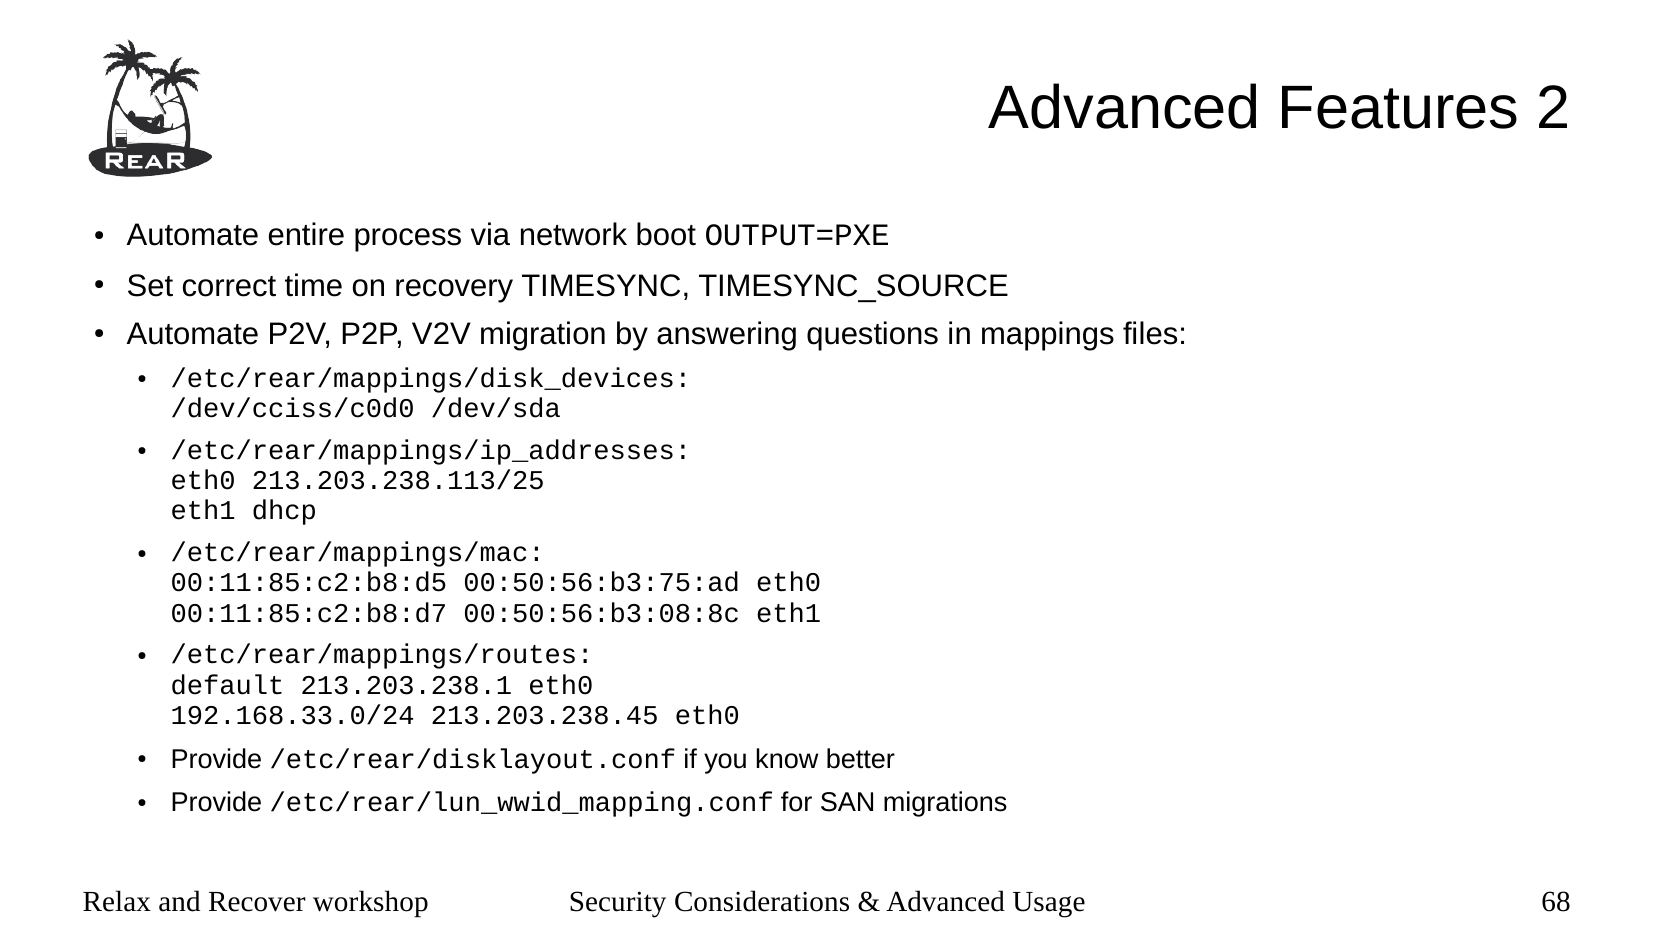

# Advanced Features 2
Automate entire process via network boot OUTPUT=PXE
Set correct time on recovery TIMESYNC, TIMESYNC_SOURCE
Automate P2V, P2P, V2V migration by answering questions in mappings files:
/etc/rear/mappings/disk_devices:
/dev/cciss/c0d0 /dev/sda
/etc/rear/mappings/ip_addresses:
eth0 213.203.238.113/25
eth1 dhcp
/etc/rear/mappings/mac:
00:11:85:c2:b8:d5 00:50:56:b3:75:ad eth0
00:11:85:c2:b8:d7 00:50:56:b3:08:8c eth1
/etc/rear/mappings/routes:
default 213.203.238.1 eth0
192.168.33.0/24 213.203.238.45 eth0
Provide /etc/rear/disklayout.conf if you know better
Provide /etc/rear/lun_wwid_mapping.conf for SAN migrations
Relax and Recover workshop
Security Considerations & Advanced Usage
68